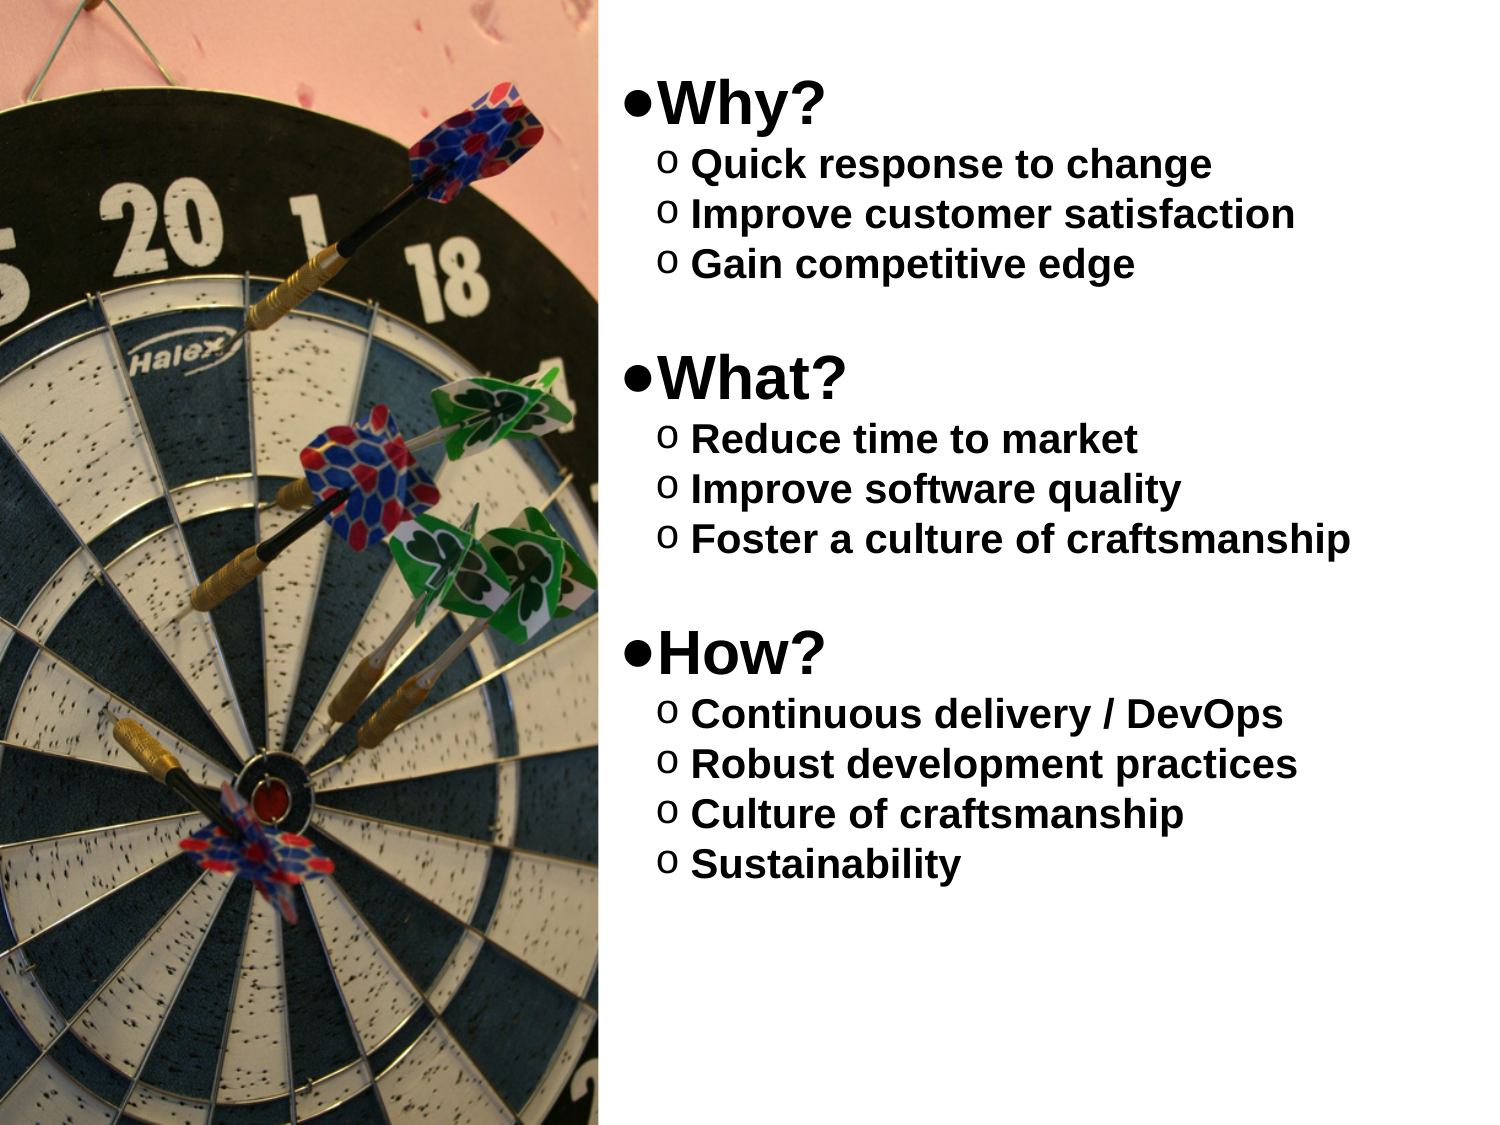

Why?
Quick response to change
Improve customer satisfaction
Gain competitive edge
What?
Reduce time to market
Improve software quality
Foster a culture of craftsmanship
How?
Continuous delivery / DevOps
Robust development practices
Culture of craftsmanship
Sustainability